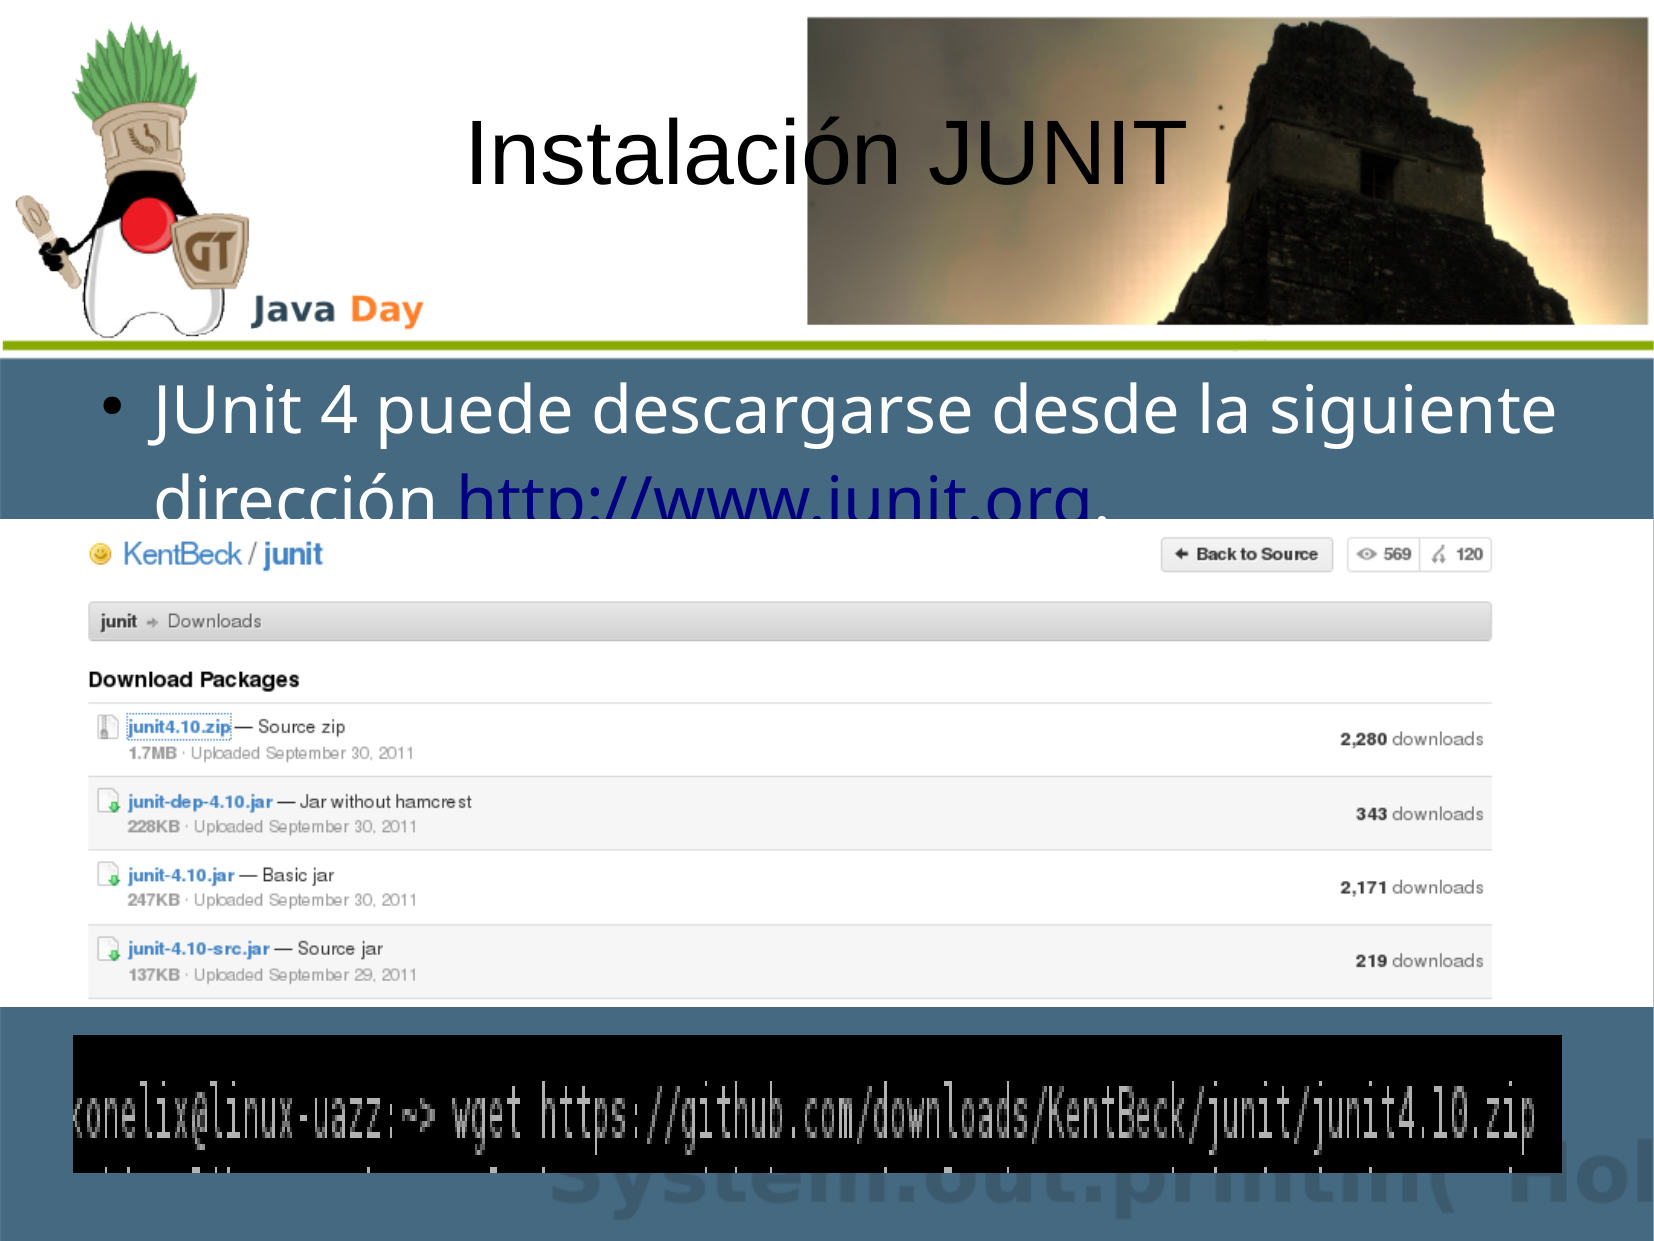

# Instalación JUNIT
JUnit 4 puede descargarse desde la siguiente dirección http://www.junit.org.